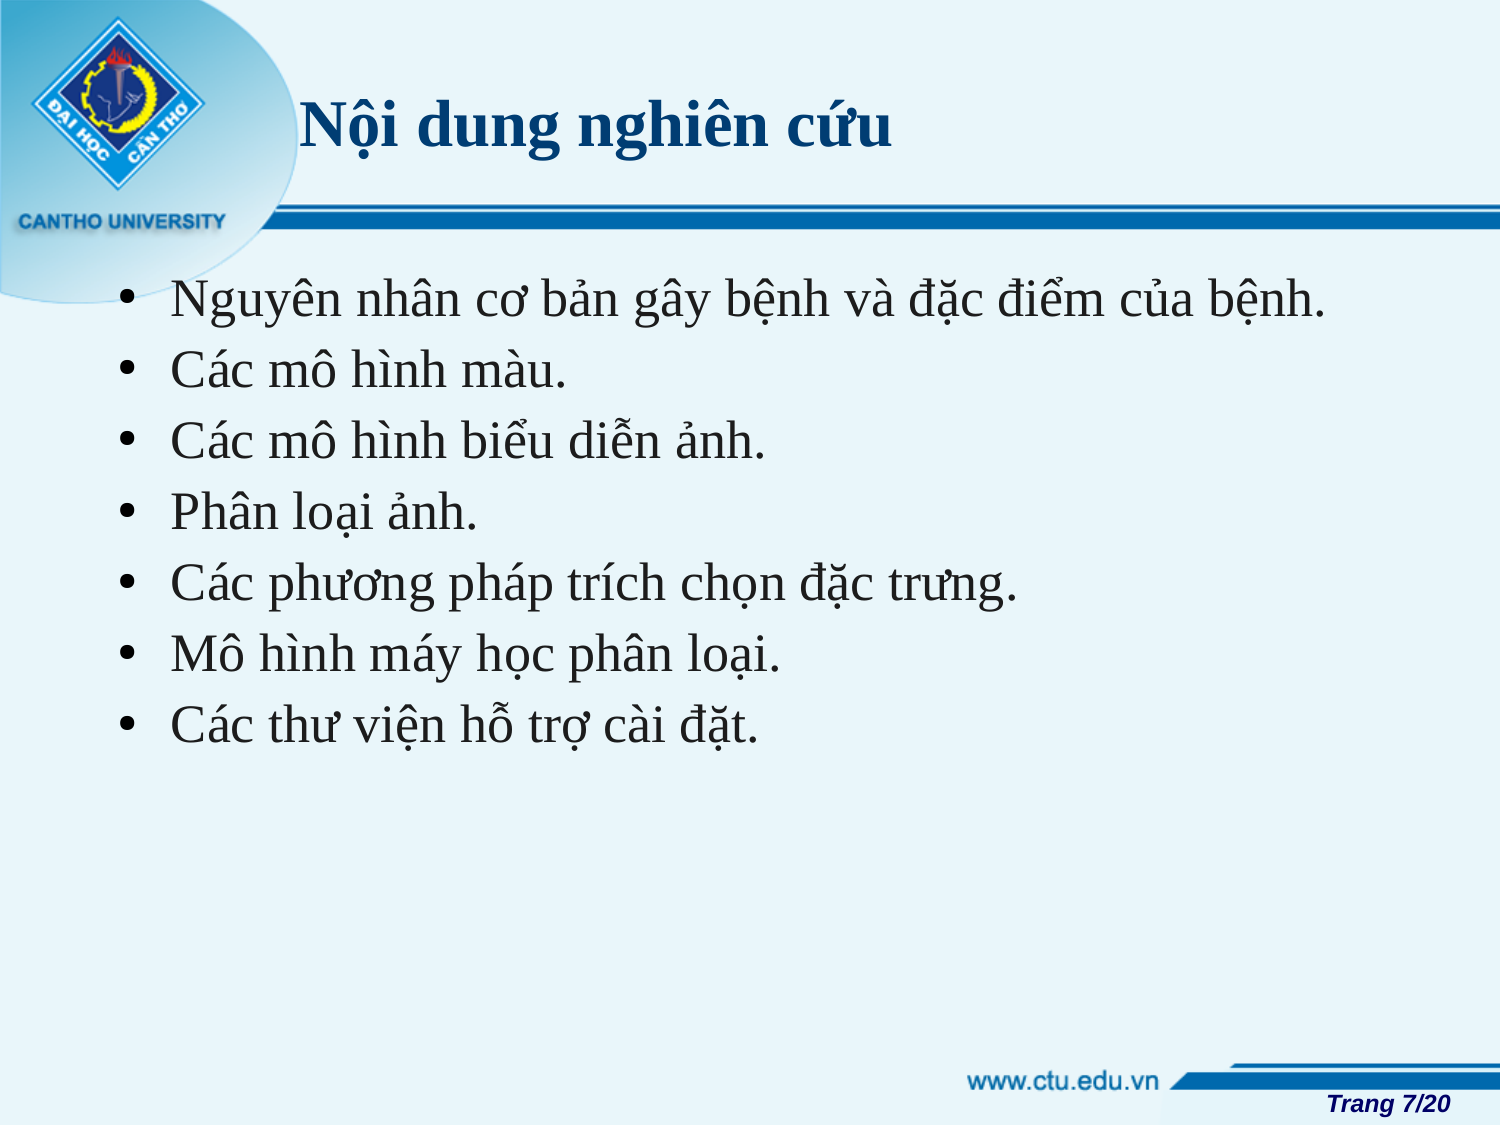

# Nội dung nghiên cứu
Nguyên nhân cơ bản gây bệnh và đặc điểm của bệnh.
Các mô hình màu.
Các mô hình biểu diễn ảnh.
Phân loại ảnh.
Các phương pháp trích chọn đặc trưng.
Mô hình máy học phân loại.
Các thư viện hỗ trợ cài đặt.
Trang 7/20